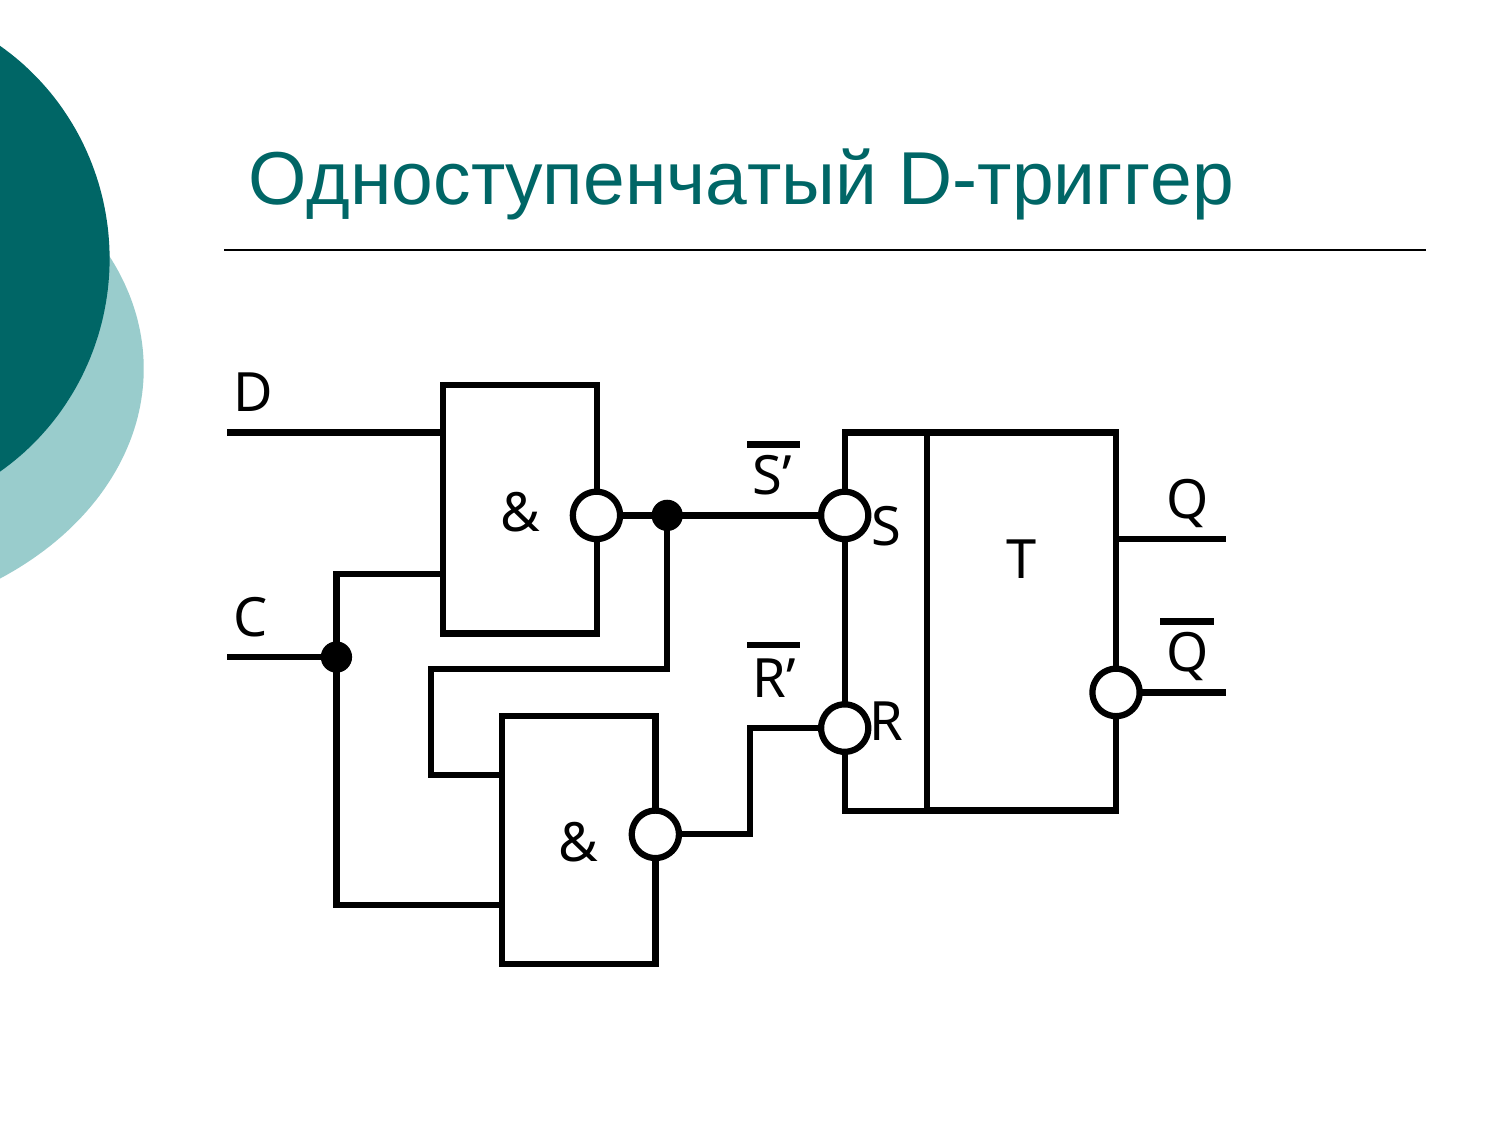

# Одноступенчатый D-триггер
D
&
S’
S
R
T
Q
С
Q
R’
&